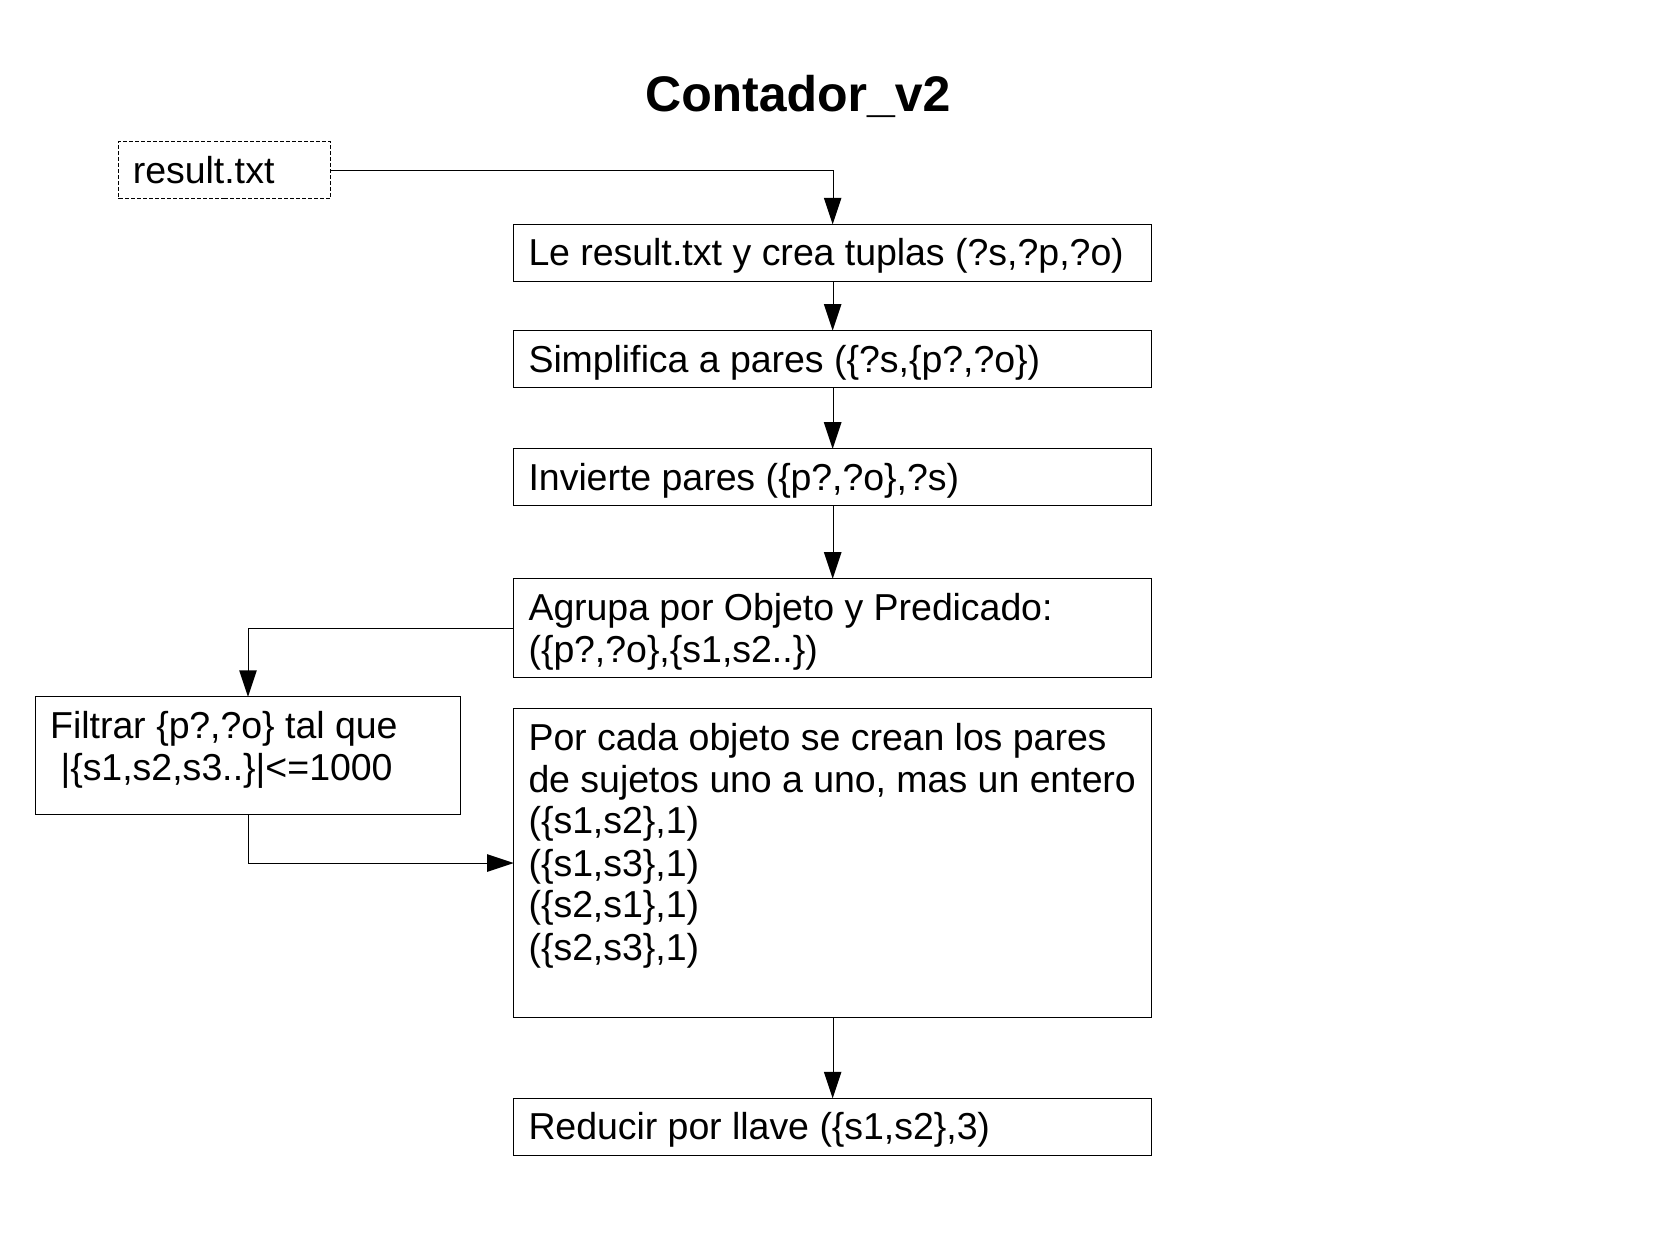

Contador_v2
result.txt
Le result.txt y crea tuplas (?s,?p,?o)
Simplifica a pares ({?s,{p?,?o})
Invierte pares ({p?,?o},?s)
Agrupa por Objeto y Predicado: ({p?,?o},{s1,s2..})
Filtrar {p?,?o} tal que
 |{s1,s2,s3..}|<=1000
Por cada objeto se crean los pares de sujetos uno a uno, mas un entero
({s1,s2},1)
({s1,s3},1)
({s2,s1},1)
({s2,s3},1)
Reducir por llave ({s1,s2},3)